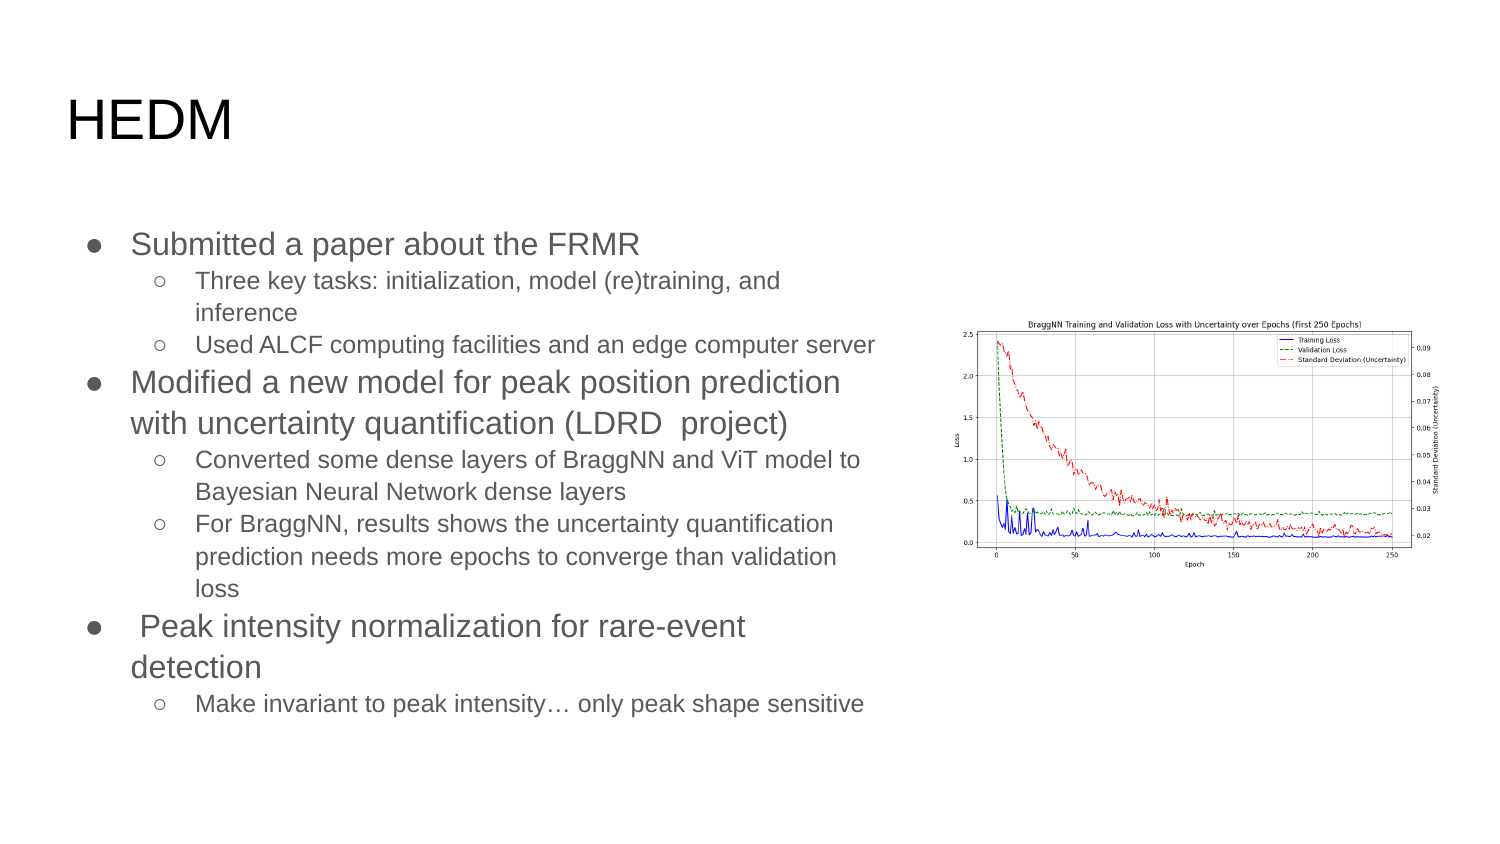

# HEDM
Submitted a paper about the FRMR
Three key tasks: initialization, model (re)training, and inference
Used ALCF computing facilities and an edge computer server
Modified a new model for peak position prediction with uncertainty quantification (LDRD project)
Converted some dense layers of BraggNN and ViT model to Bayesian Neural Network dense layers
For BraggNN, results shows the uncertainty quantification prediction needs more epochs to converge than validation loss
 Peak intensity normalization for rare-event detection
Make invariant to peak intensity… only peak shape sensitive